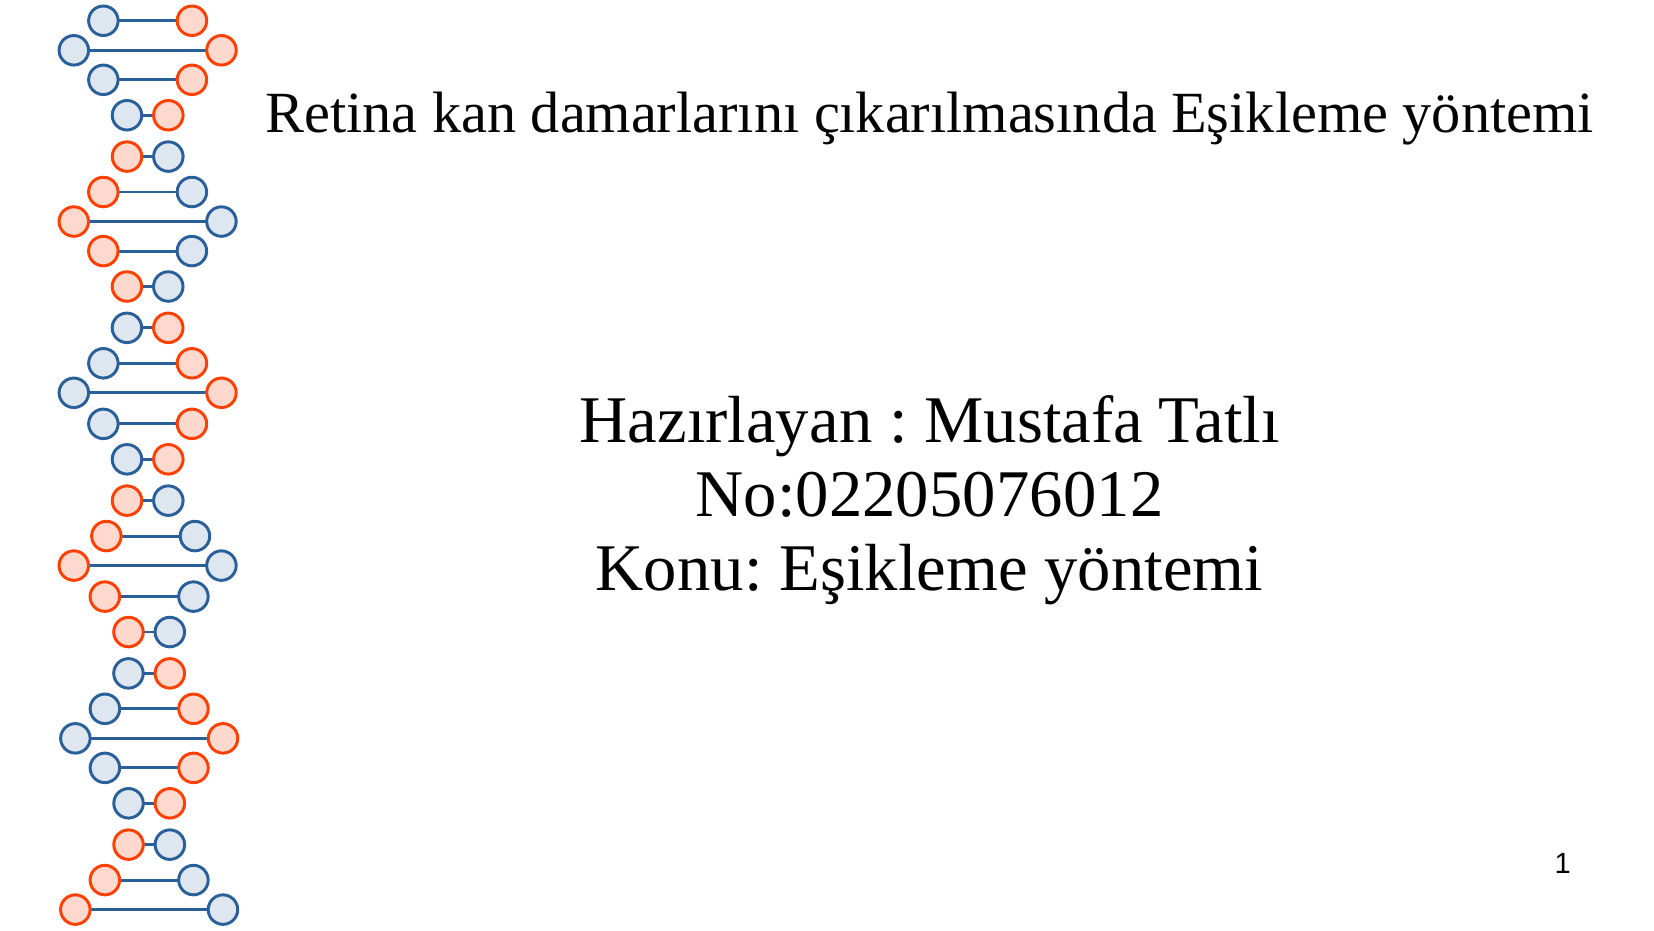

# Retina kan damarlarını çıkarılmasında Eşikleme yöntemi
Hazırlayan : Mustafa Tatlı
No:02205076012
Konu: Eşikleme yöntemi
1